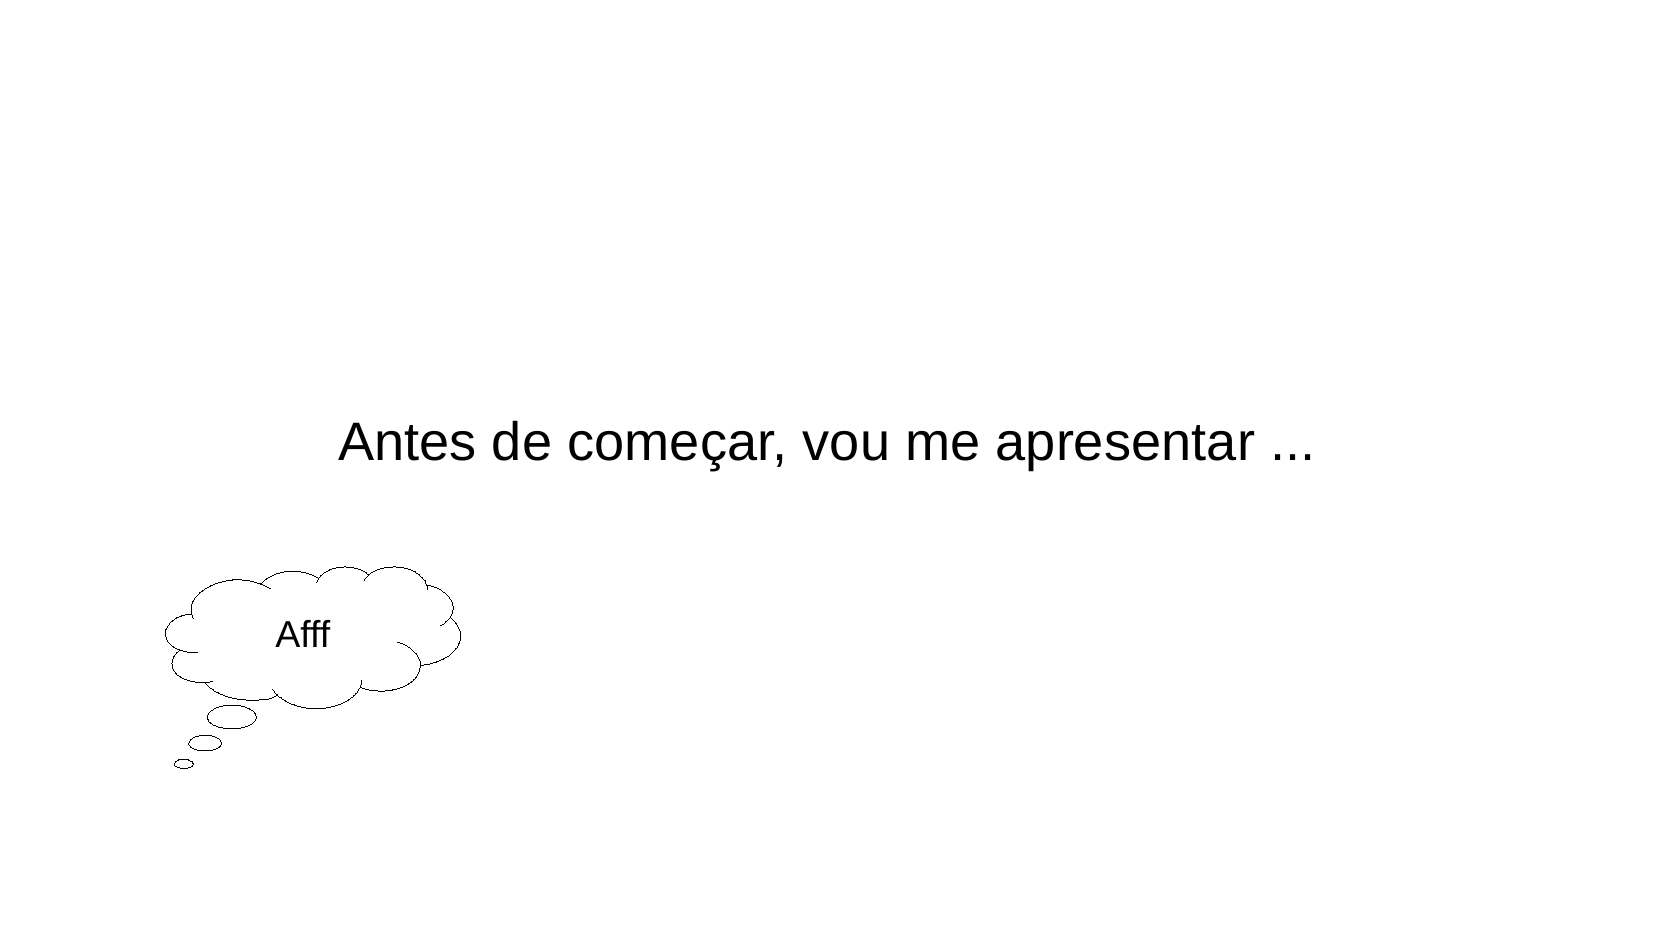

Antes de começar, vou me apresentar ...
Afff